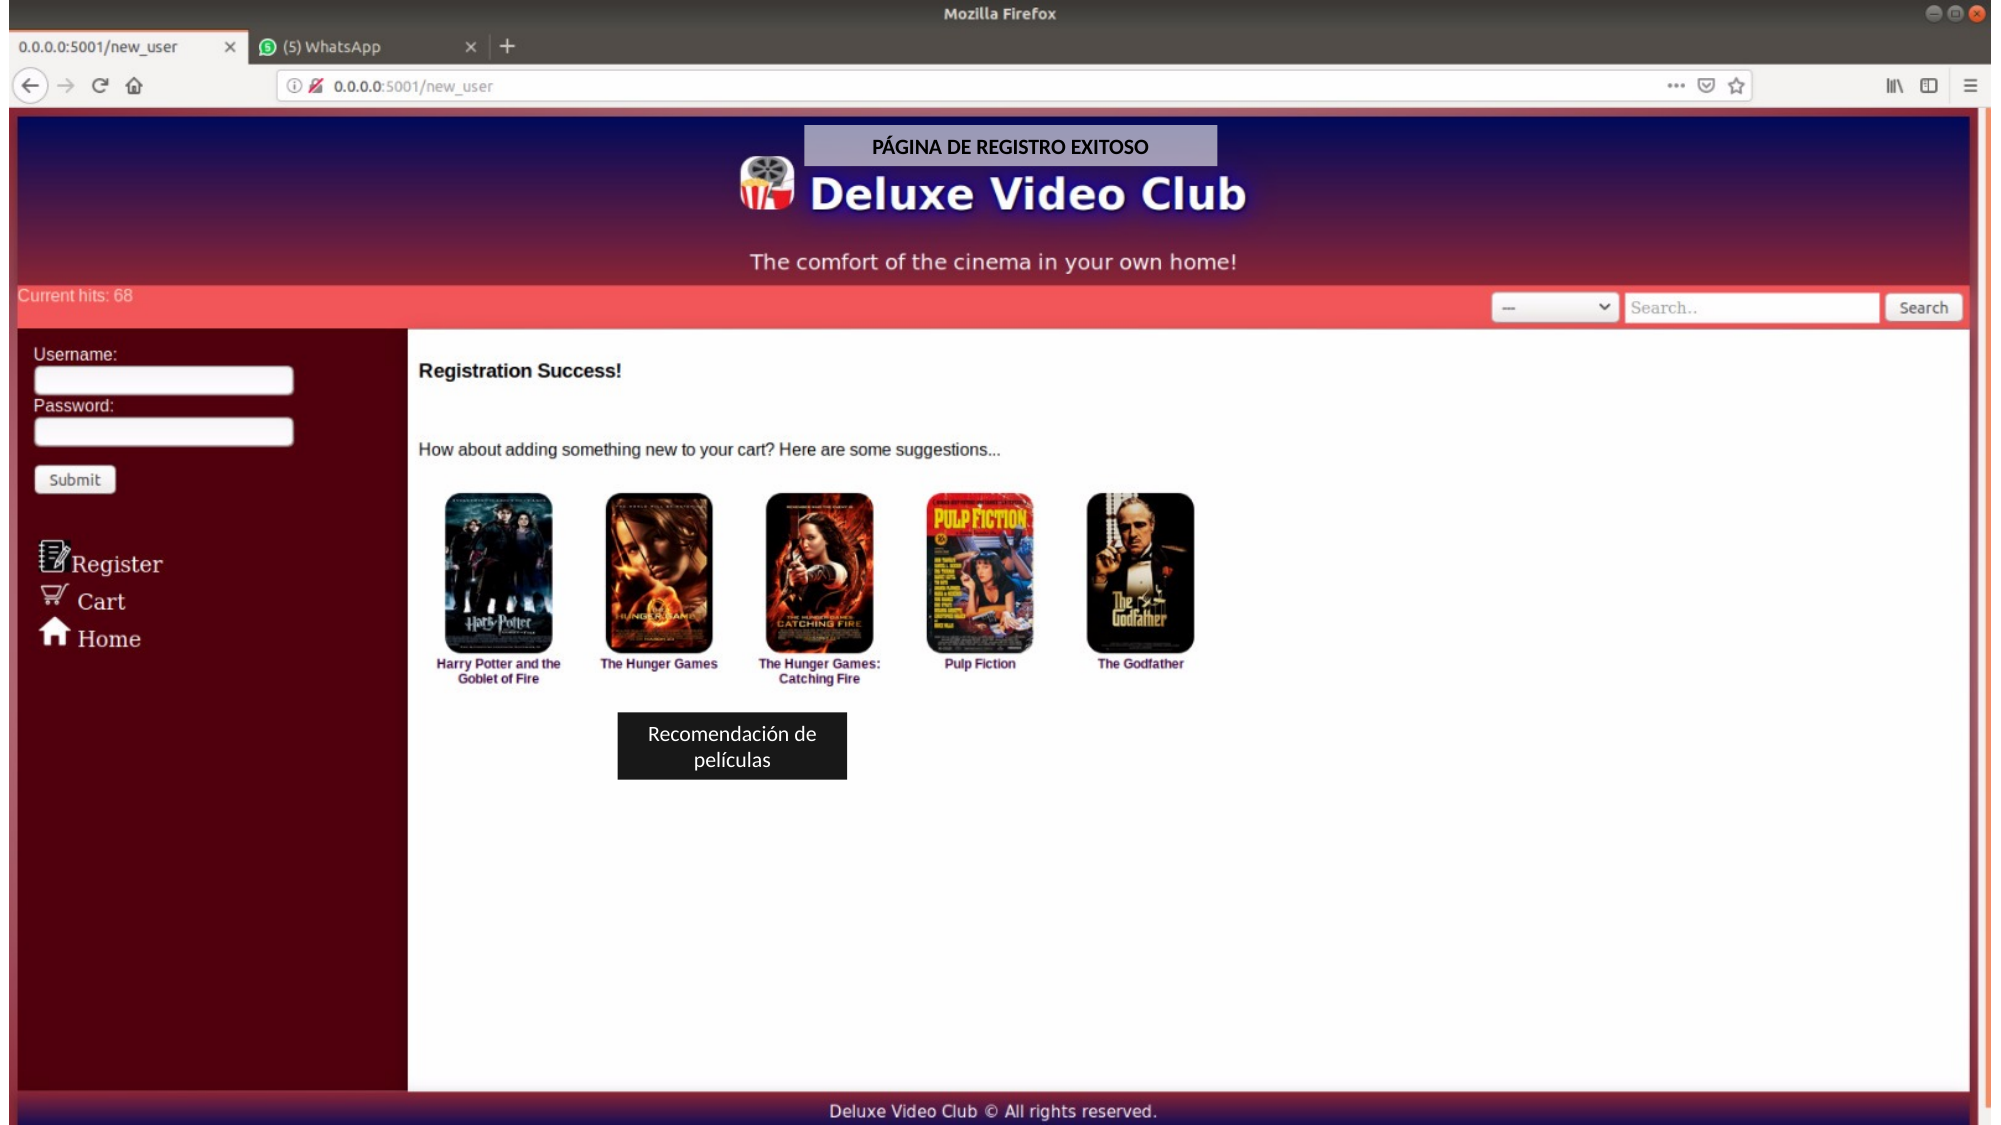

PÁGINA DE REGISTRO EXITOSO
Recomendación de películas